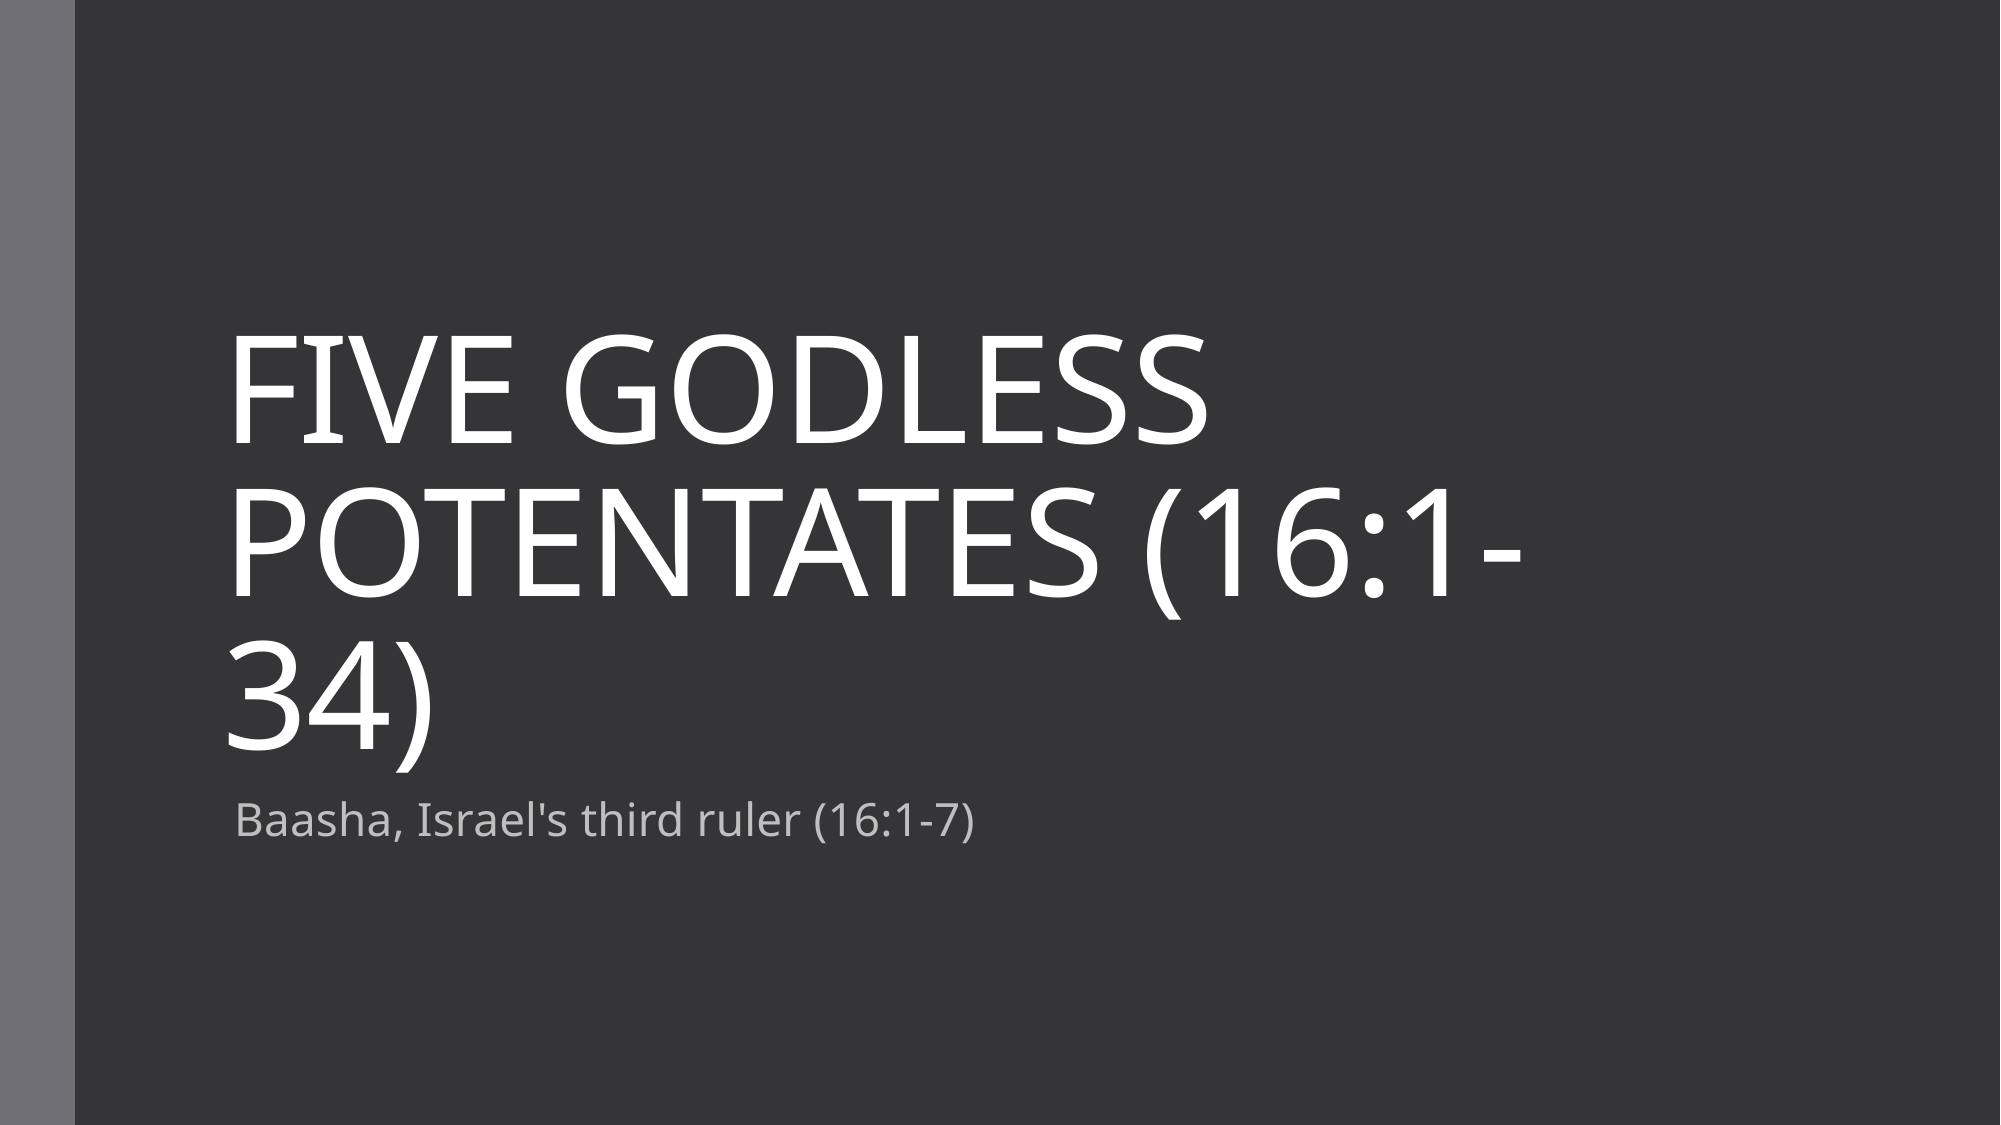

# FIVE GODLESS POTENTATES (16:1-34)
 Baasha, Israel's third ruler (16:1-7)